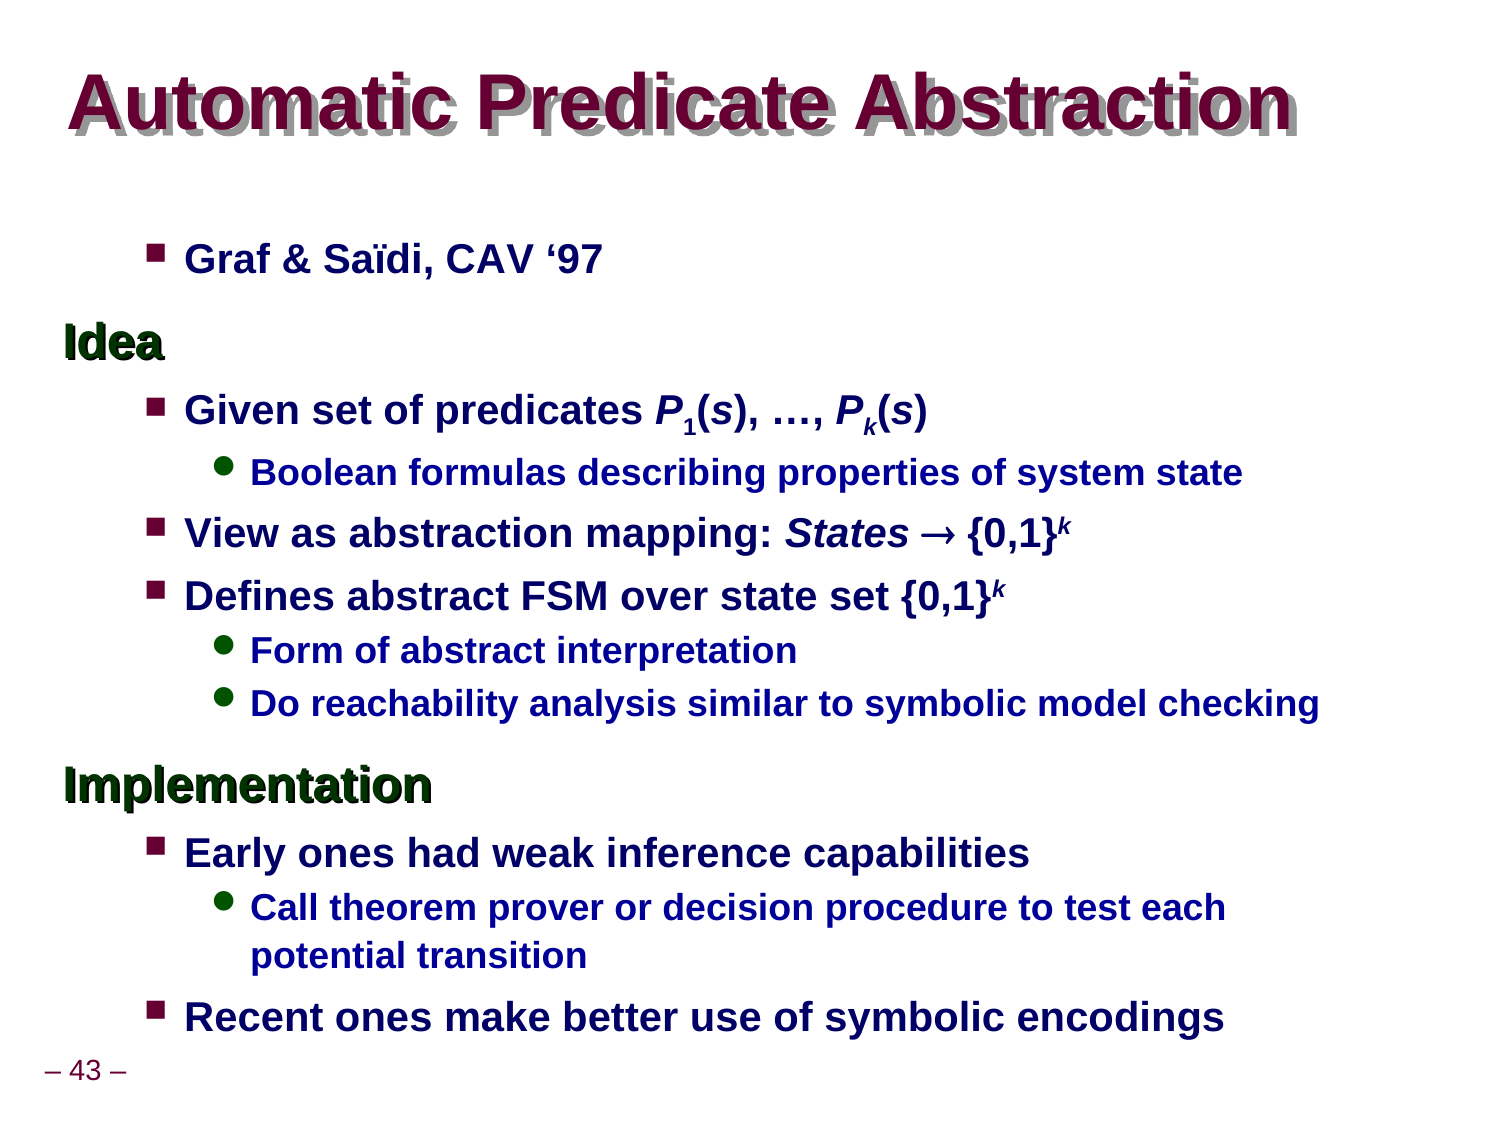

# Automatic Predicate Abstraction
Graf & Saïdi, CAV ‘97
Idea
Given set of predicates P1(s), …, Pk(s)
Boolean formulas describing properties of system state
View as abstraction mapping: States  {0,1}k
Defines abstract FSM over state set {0,1}k
Form of abstract interpretation
Do reachability analysis similar to symbolic model checking
Implementation
Early ones had weak inference capabilities
Call theorem prover or decision procedure to test each potential transition
Recent ones make better use of symbolic encodings